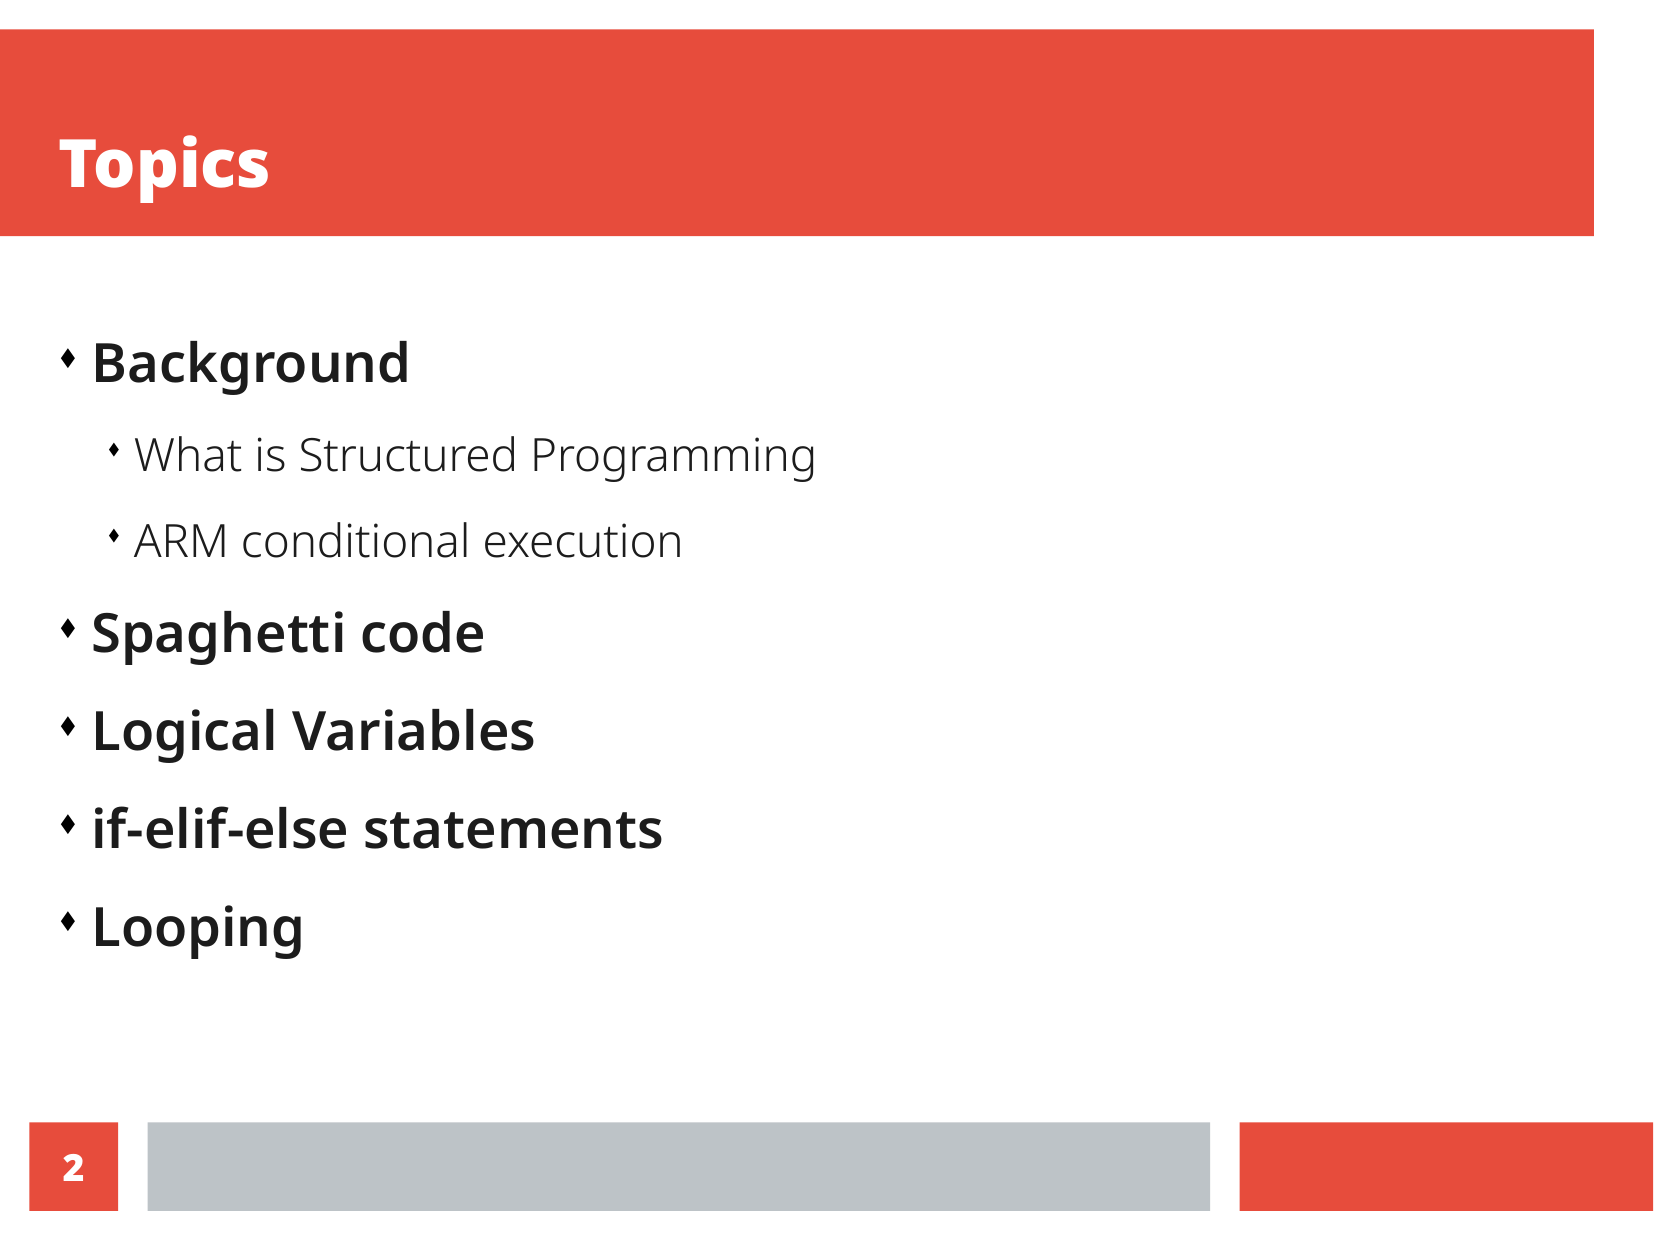

# Topics
 Background
 What is Structured Programming
 ARM conditional execution
 Spaghetti code
 Logical Variables
 if-elif-else statements
 Looping
2